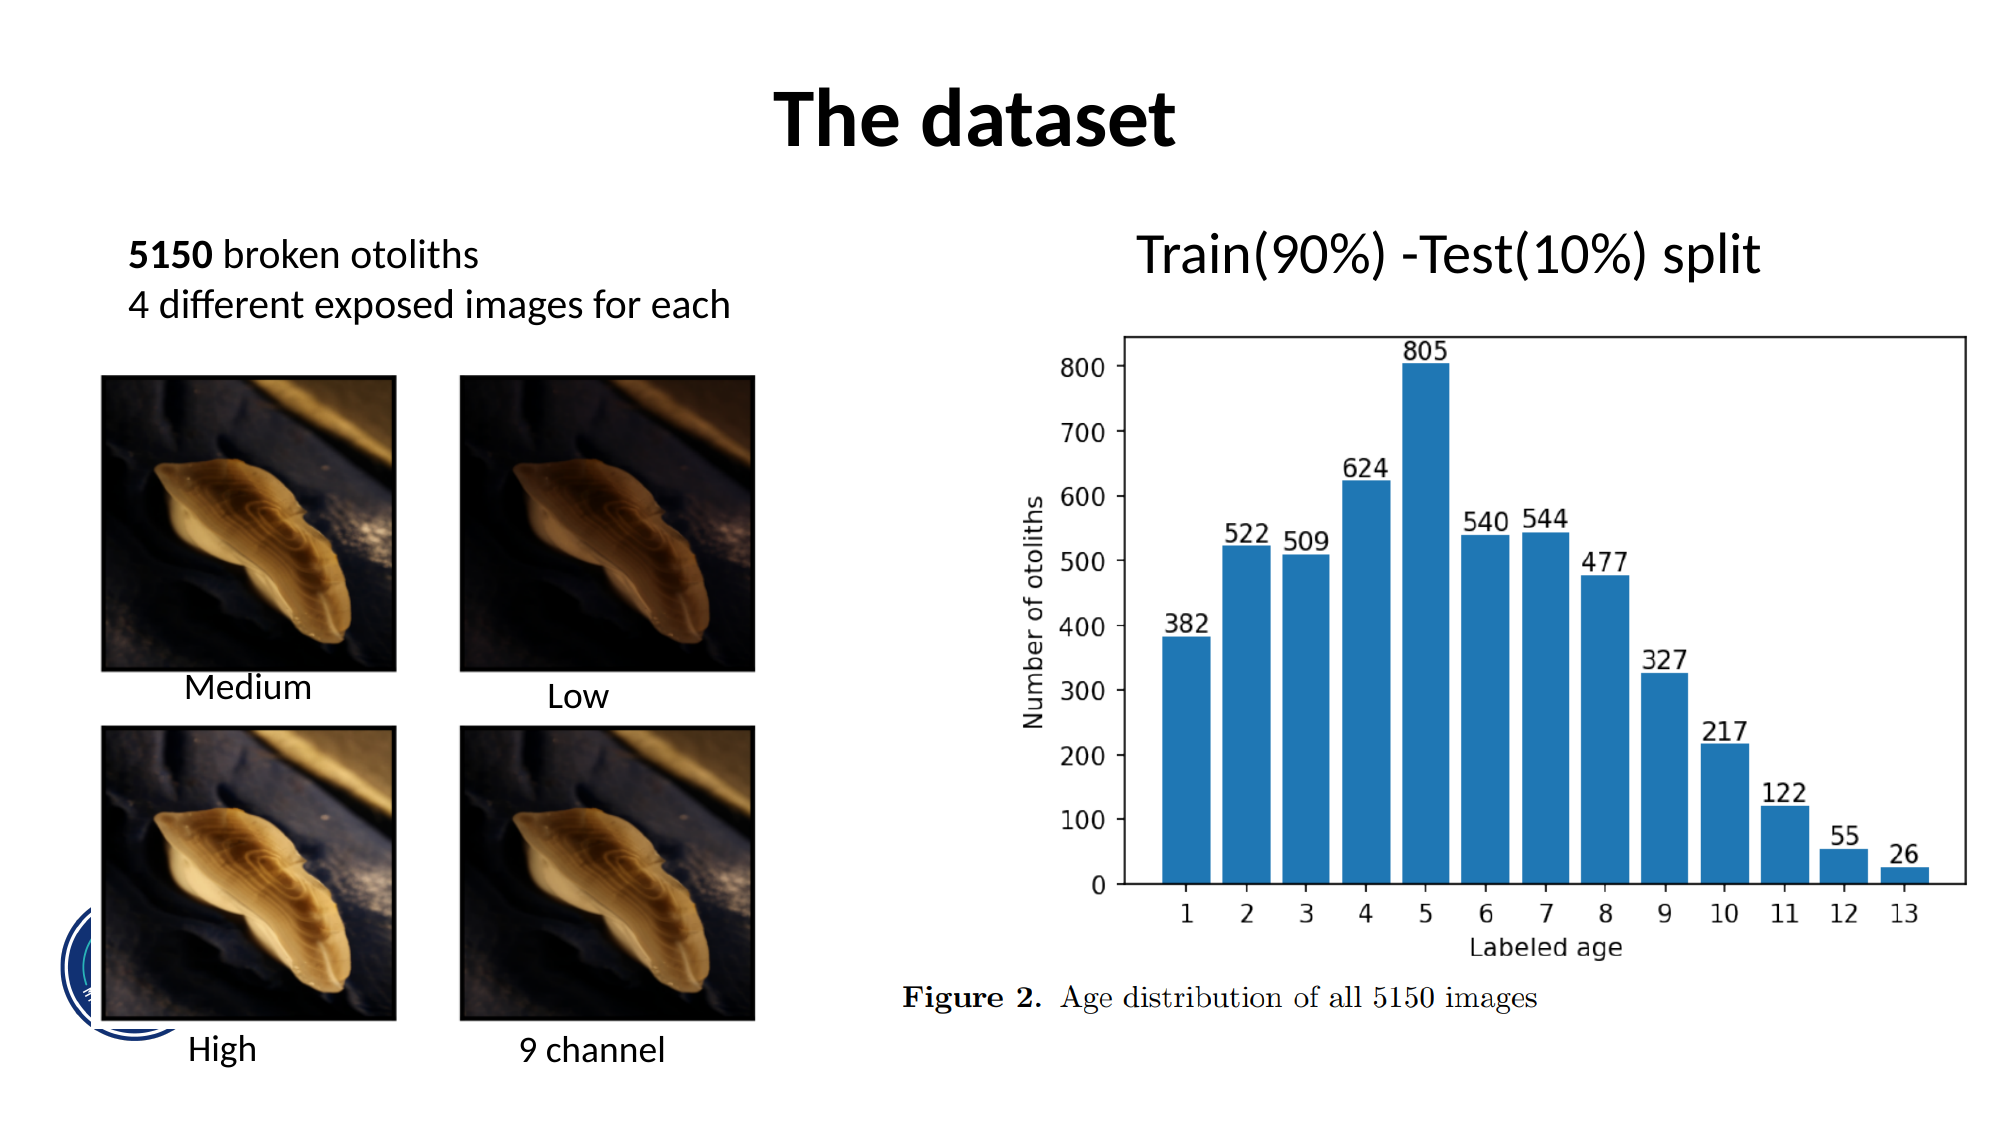

The dataset
#
5150 broken otoliths
4 different exposed images for each
Train(90%) -Test(10%) split
Medium
Low
High
9 channel